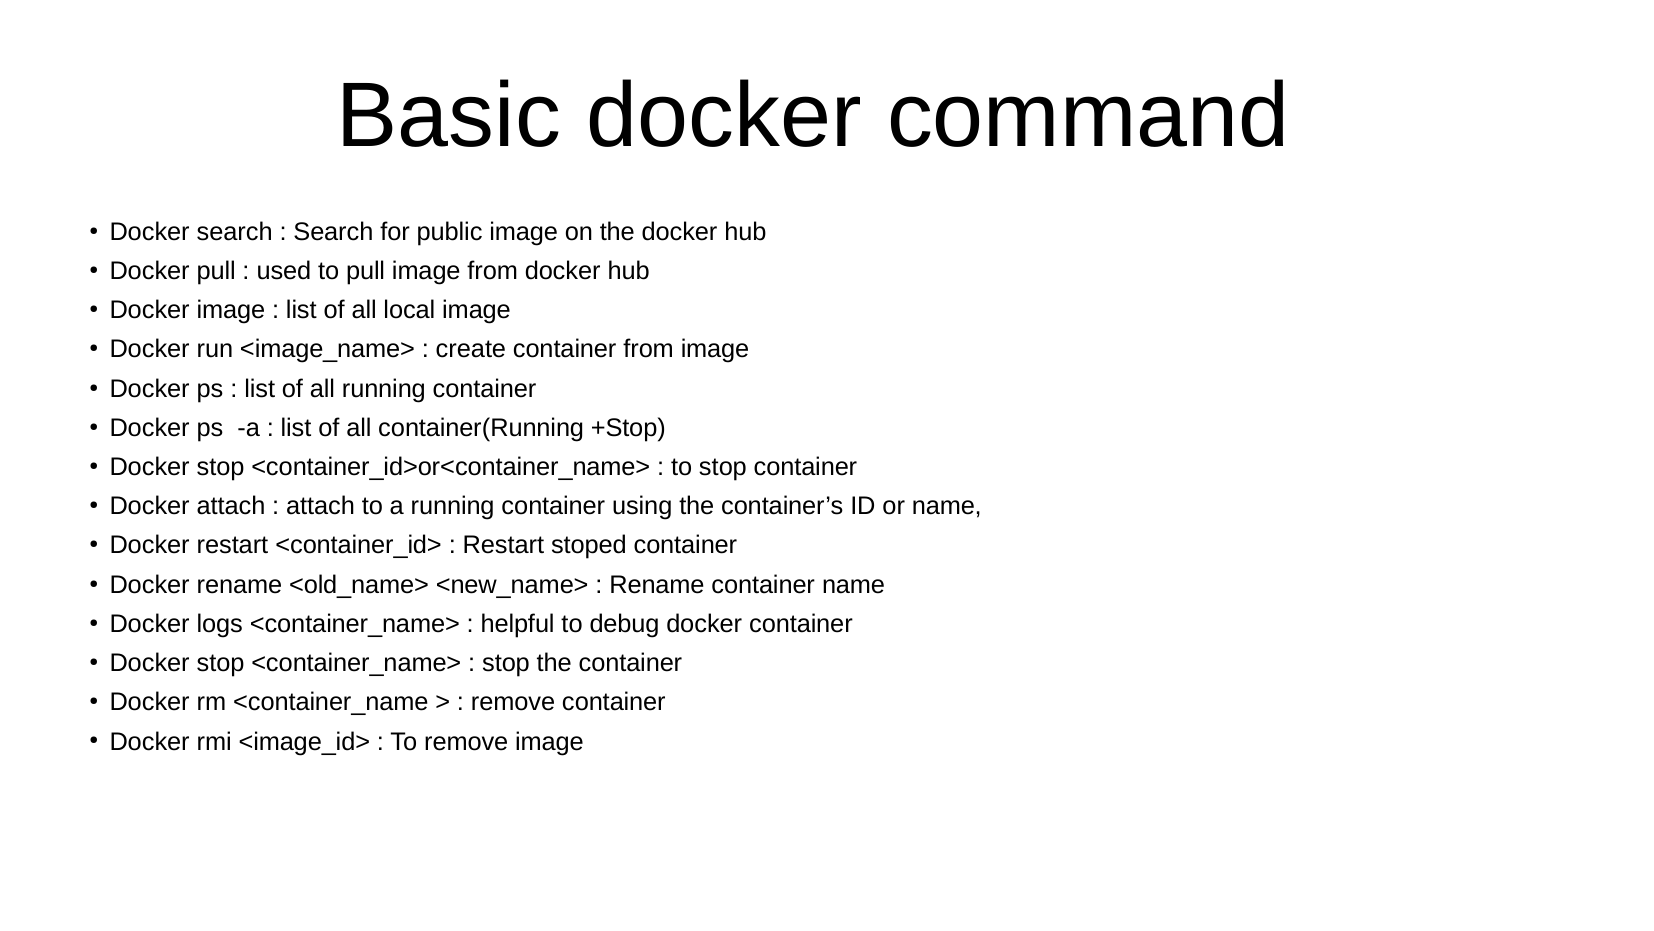

# Basic docker command
Docker search : Search for public image on the docker hub
Docker pull : used to pull image from docker hub
Docker image : list of all local image
Docker run <image_name> : create container from image
Docker ps : list of all running container
Docker ps -a : list of all container(Running +Stop)
Docker stop <container_id>or<container_name> : to stop container
Docker attach : attach to a running container using the container’s ID or name,
Docker restart <container_id> : Restart stoped container
Docker rename <old_name> <new_name> : Rename container name
Docker logs <container_name> : helpful to debug docker container
Docker stop <container_name> : stop the container
Docker rm <container_name > : remove container
Docker rmi <image_id> : To remove image